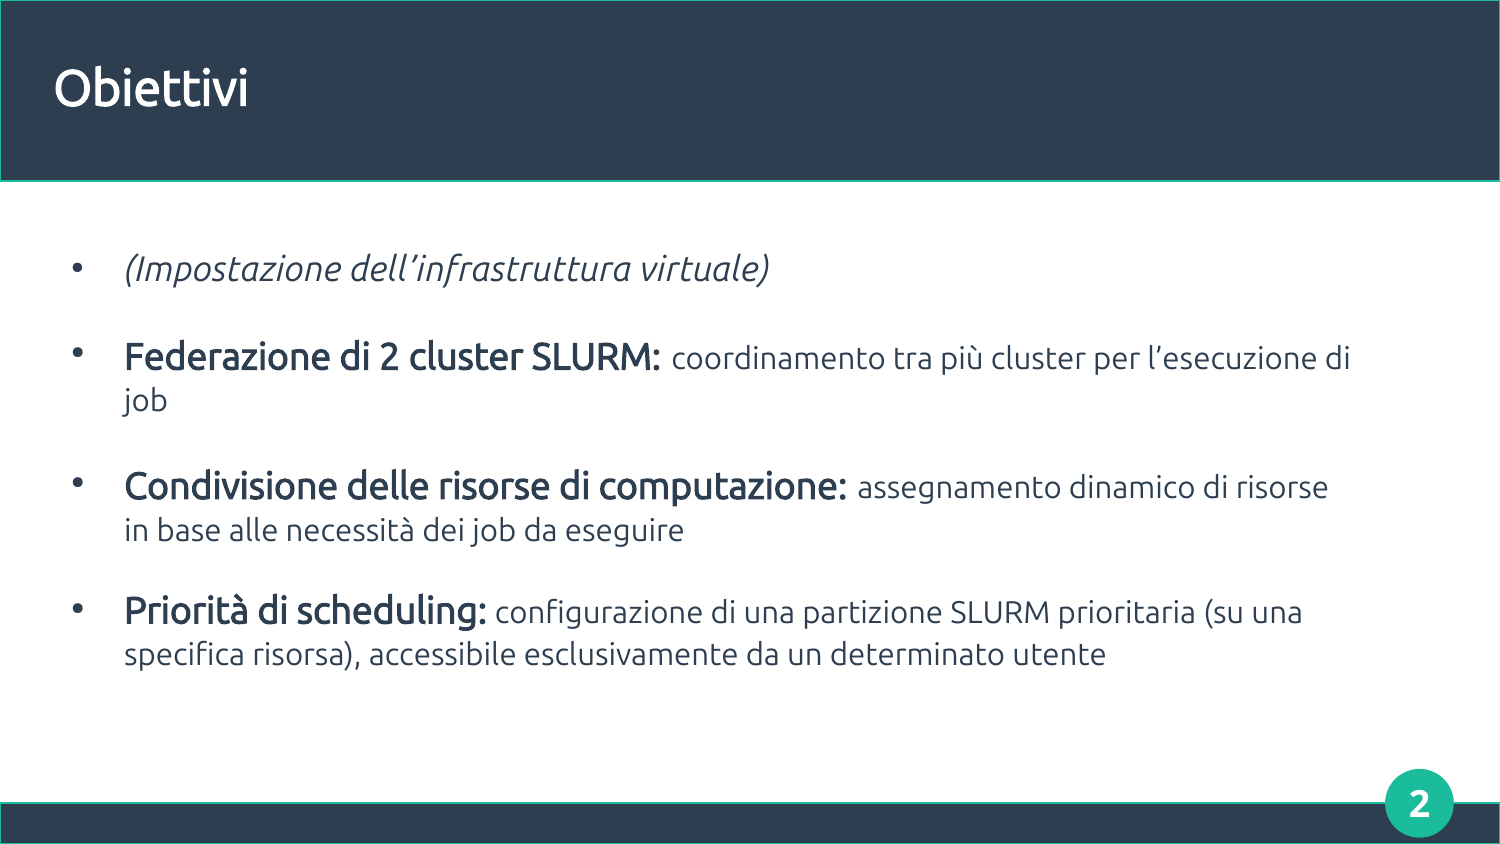

# Obiettivi
(Impostazione dell’infrastruttura virtuale)
Federazione di 2 cluster SLURM: coordinamento tra più cluster per l’esecuzione di job
Condivisione delle risorse di computazione: assegnamento dinamico di risorse in base alle necessità dei job da eseguire
Priorità di scheduling: configurazione di una partizione SLURM prioritaria (su una specifica risorsa), accessibile esclusivamente da un determinato utente
2